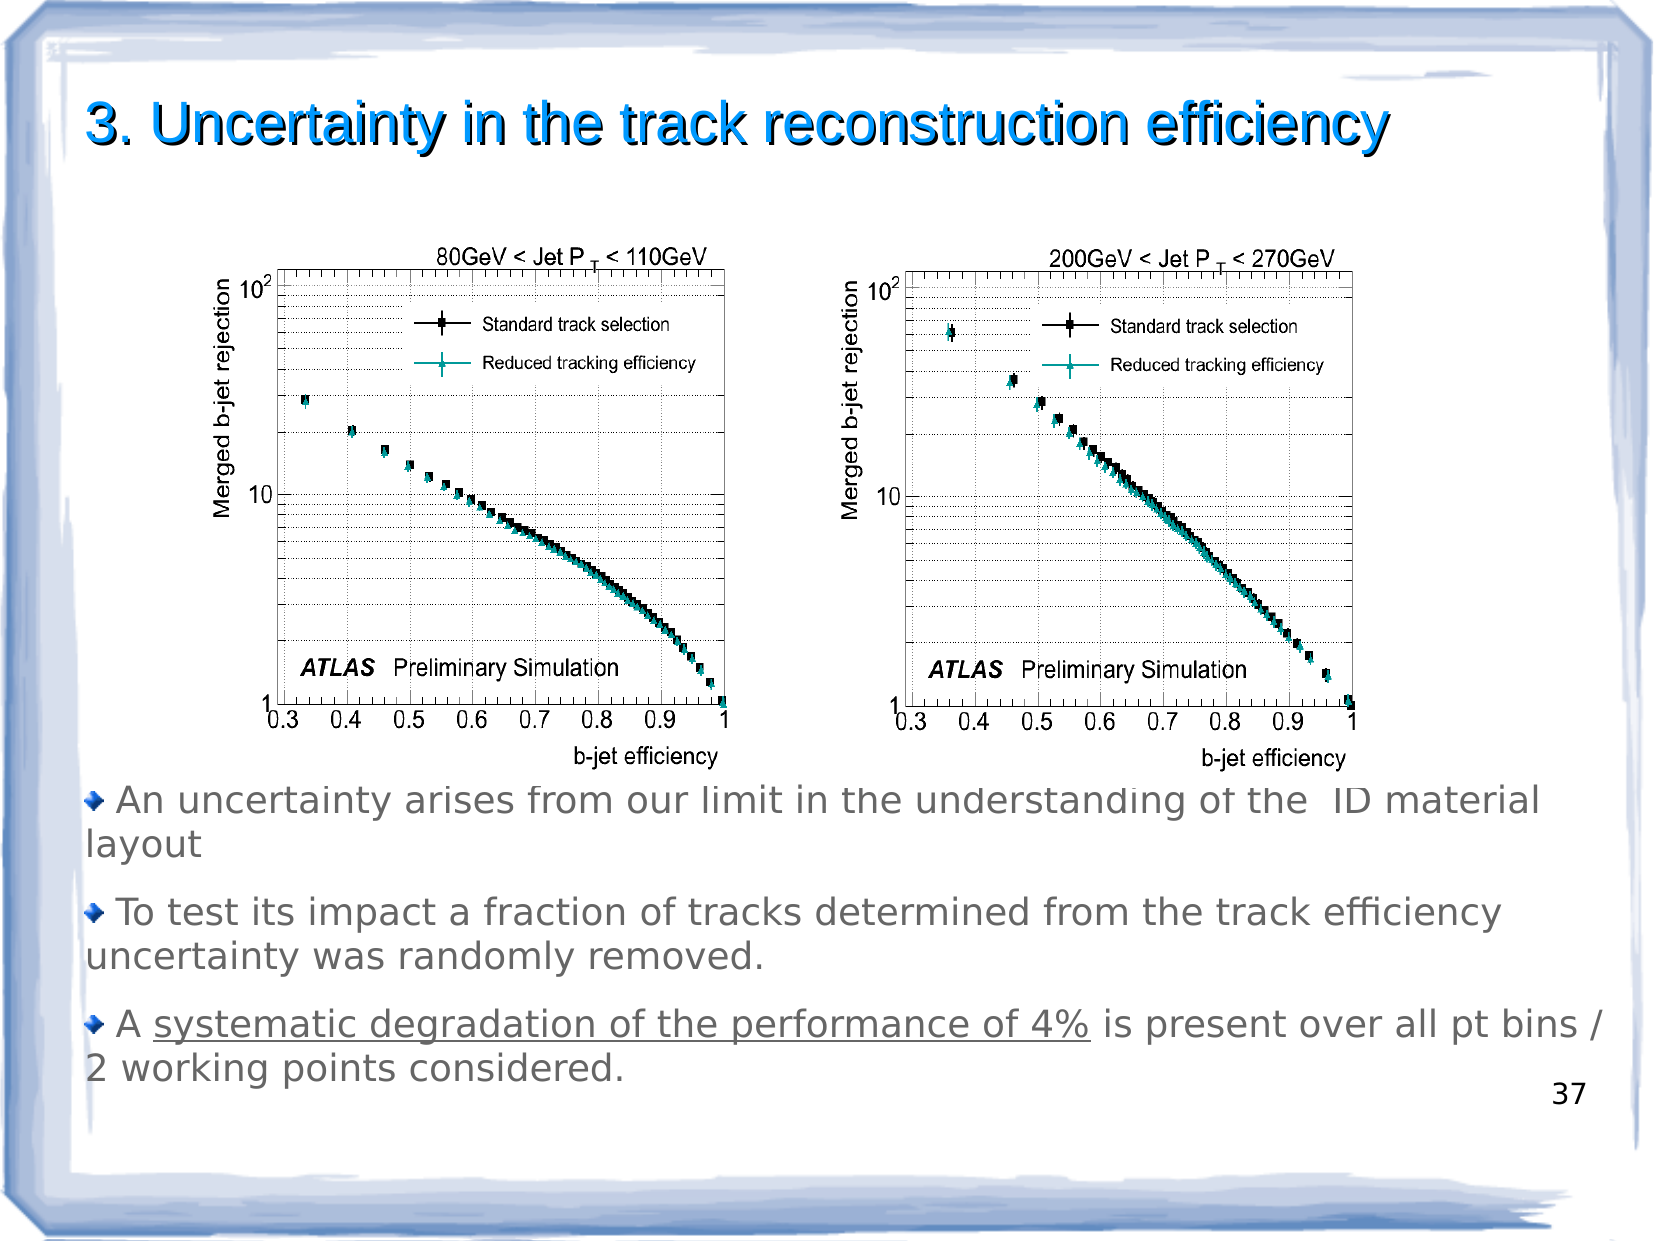

# 3. Uncertainty in the track reconstruction efficiency
 An uncertainty arises from our limit in the understanding of the ID material layout
 To test its impact a fraction of tracks determined from the track efficiency uncertainty was randomly removed.
 A systematic degradation of the performance of 4% is present over all pt bins / 2 working points considered.
37